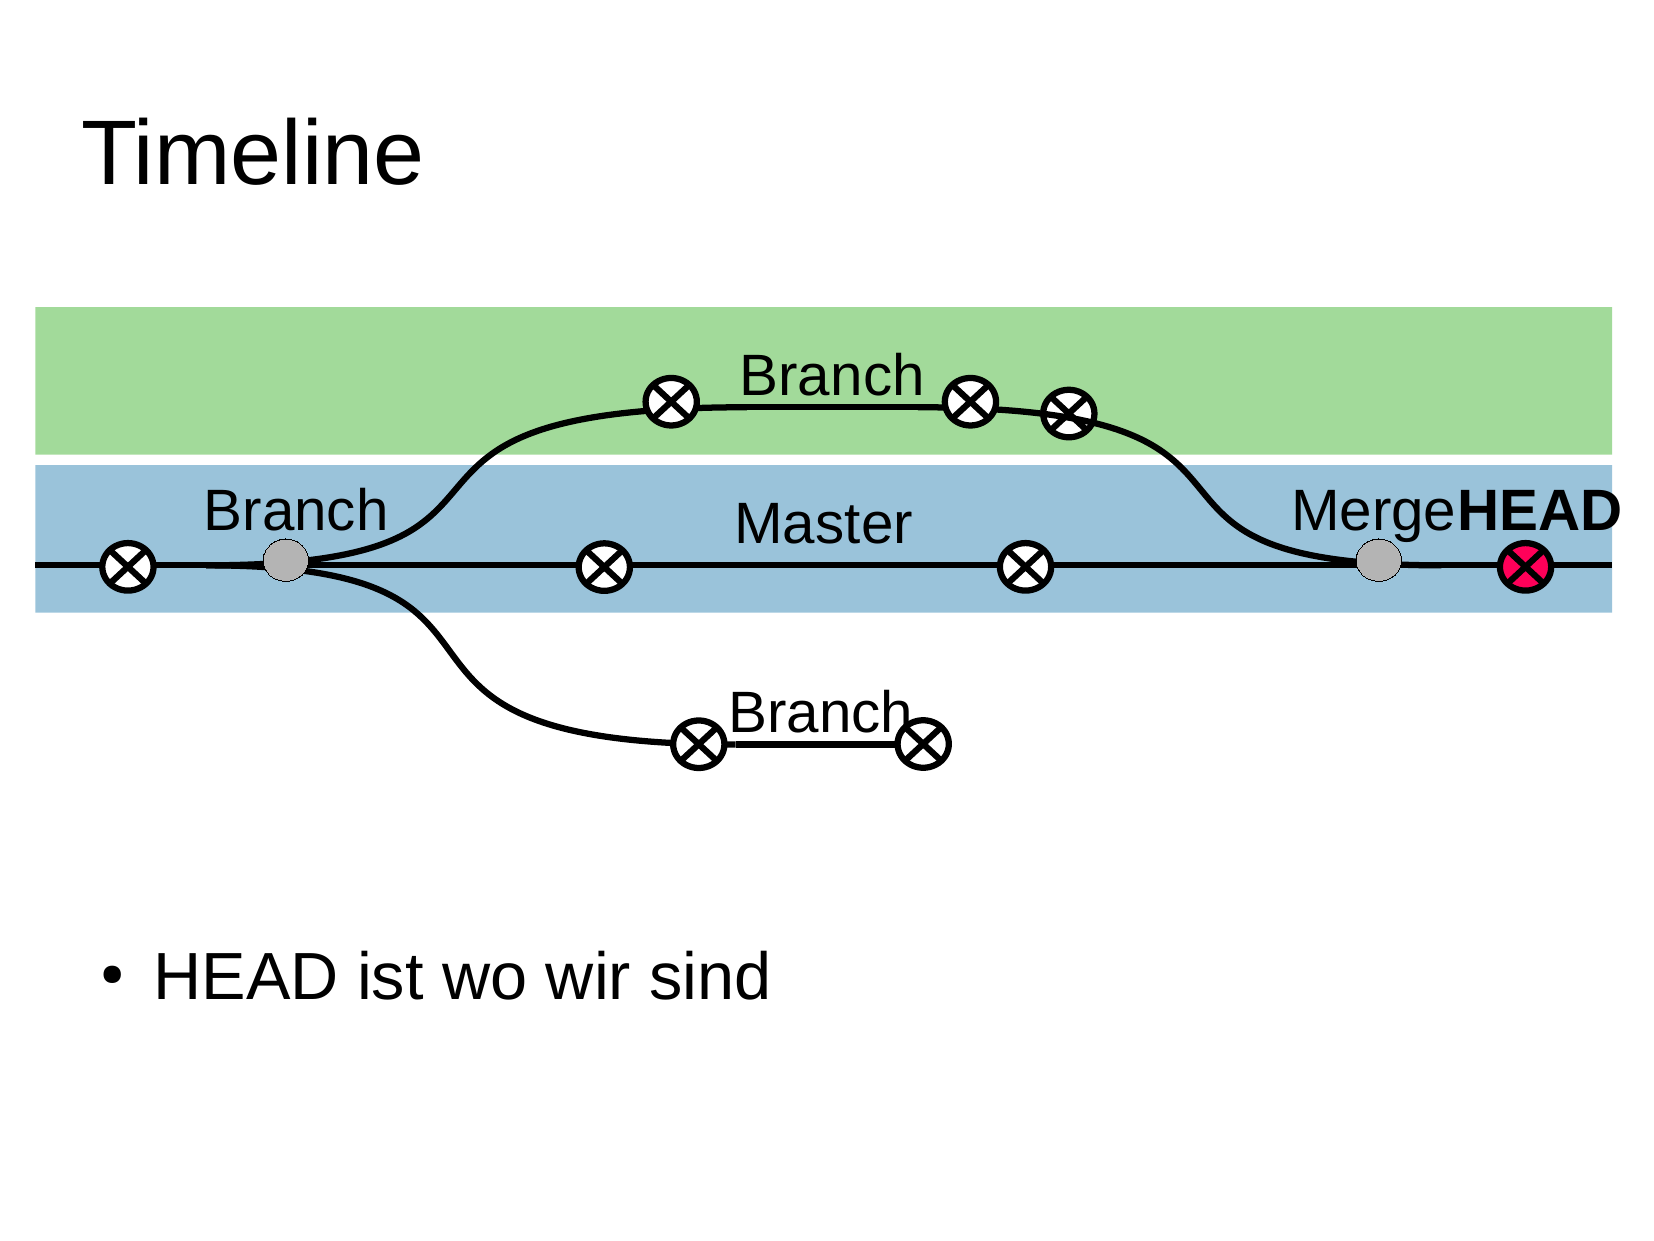

# Timeline
Branch
Branch
Merge
HEAD
Branch
HEAD ist wo wir sind